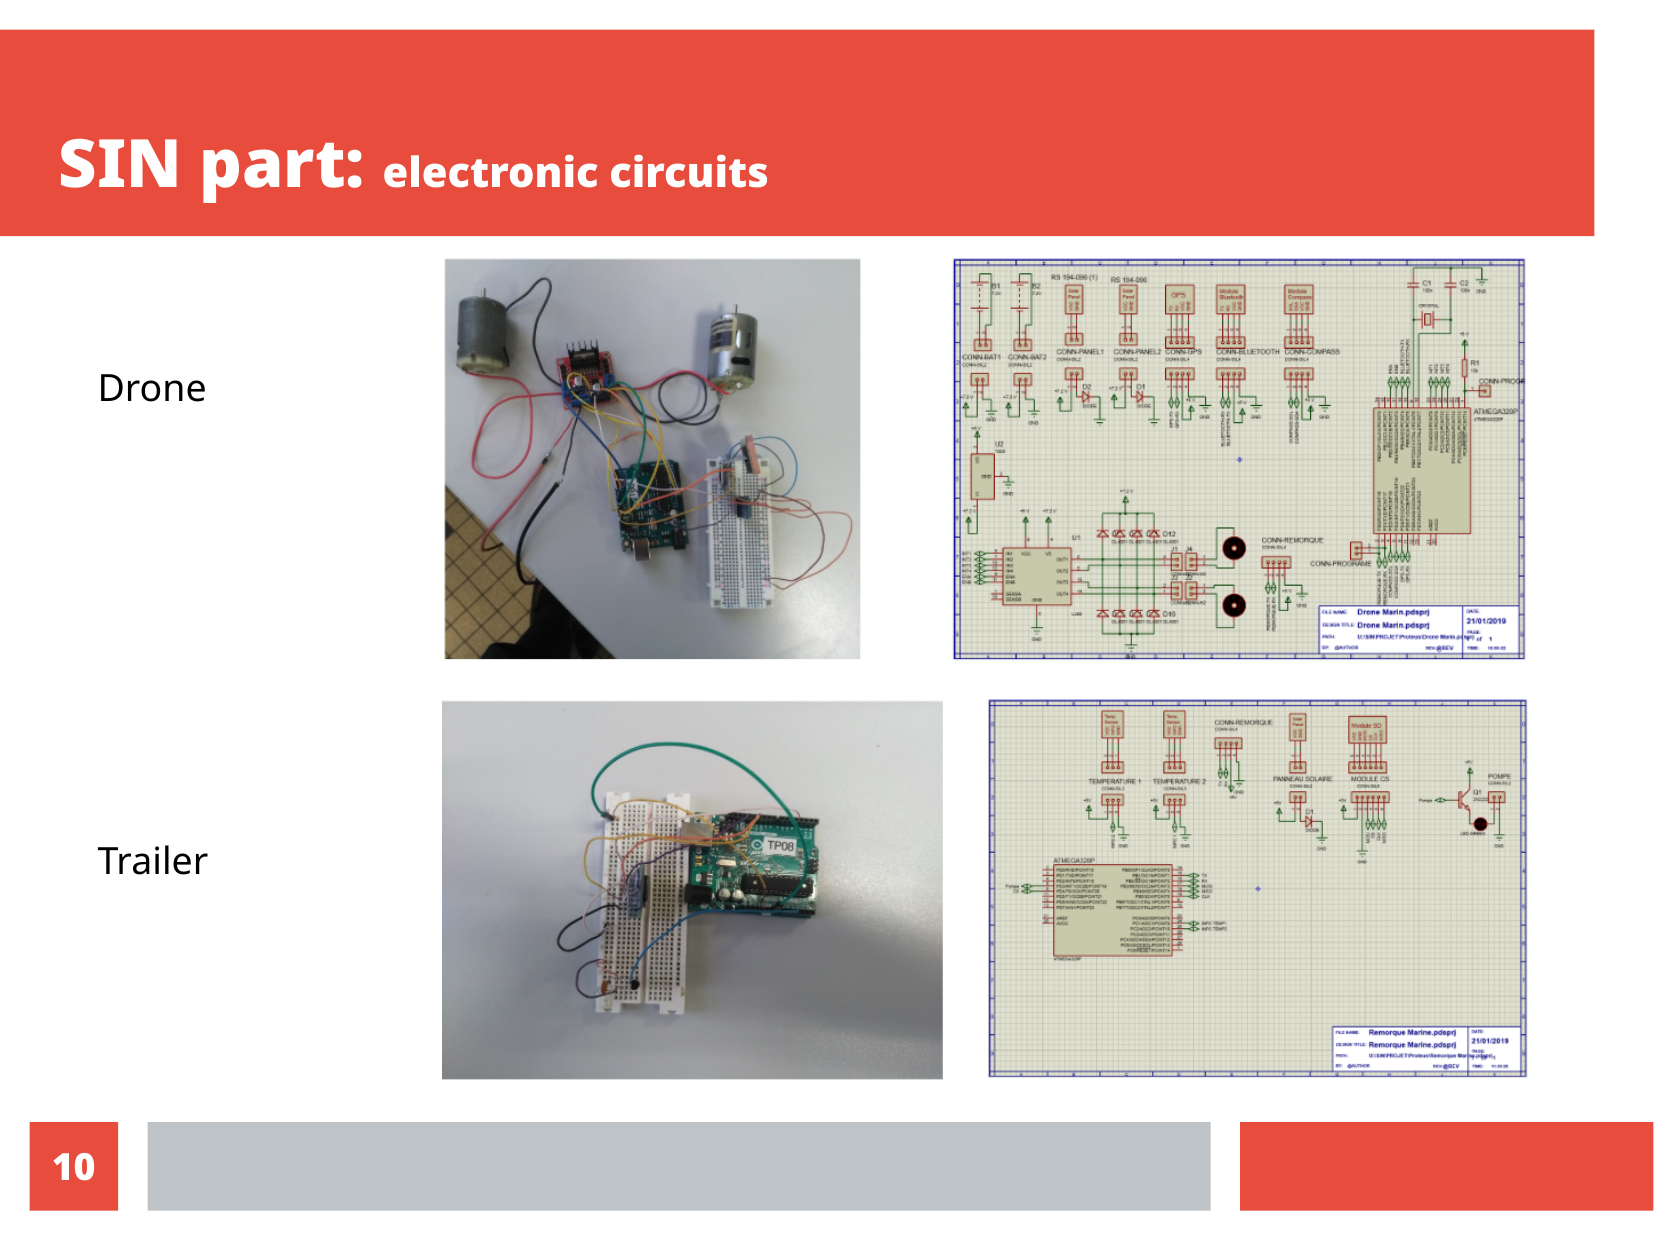

# SIN part: electronic circuits
Drone
Trailer
10